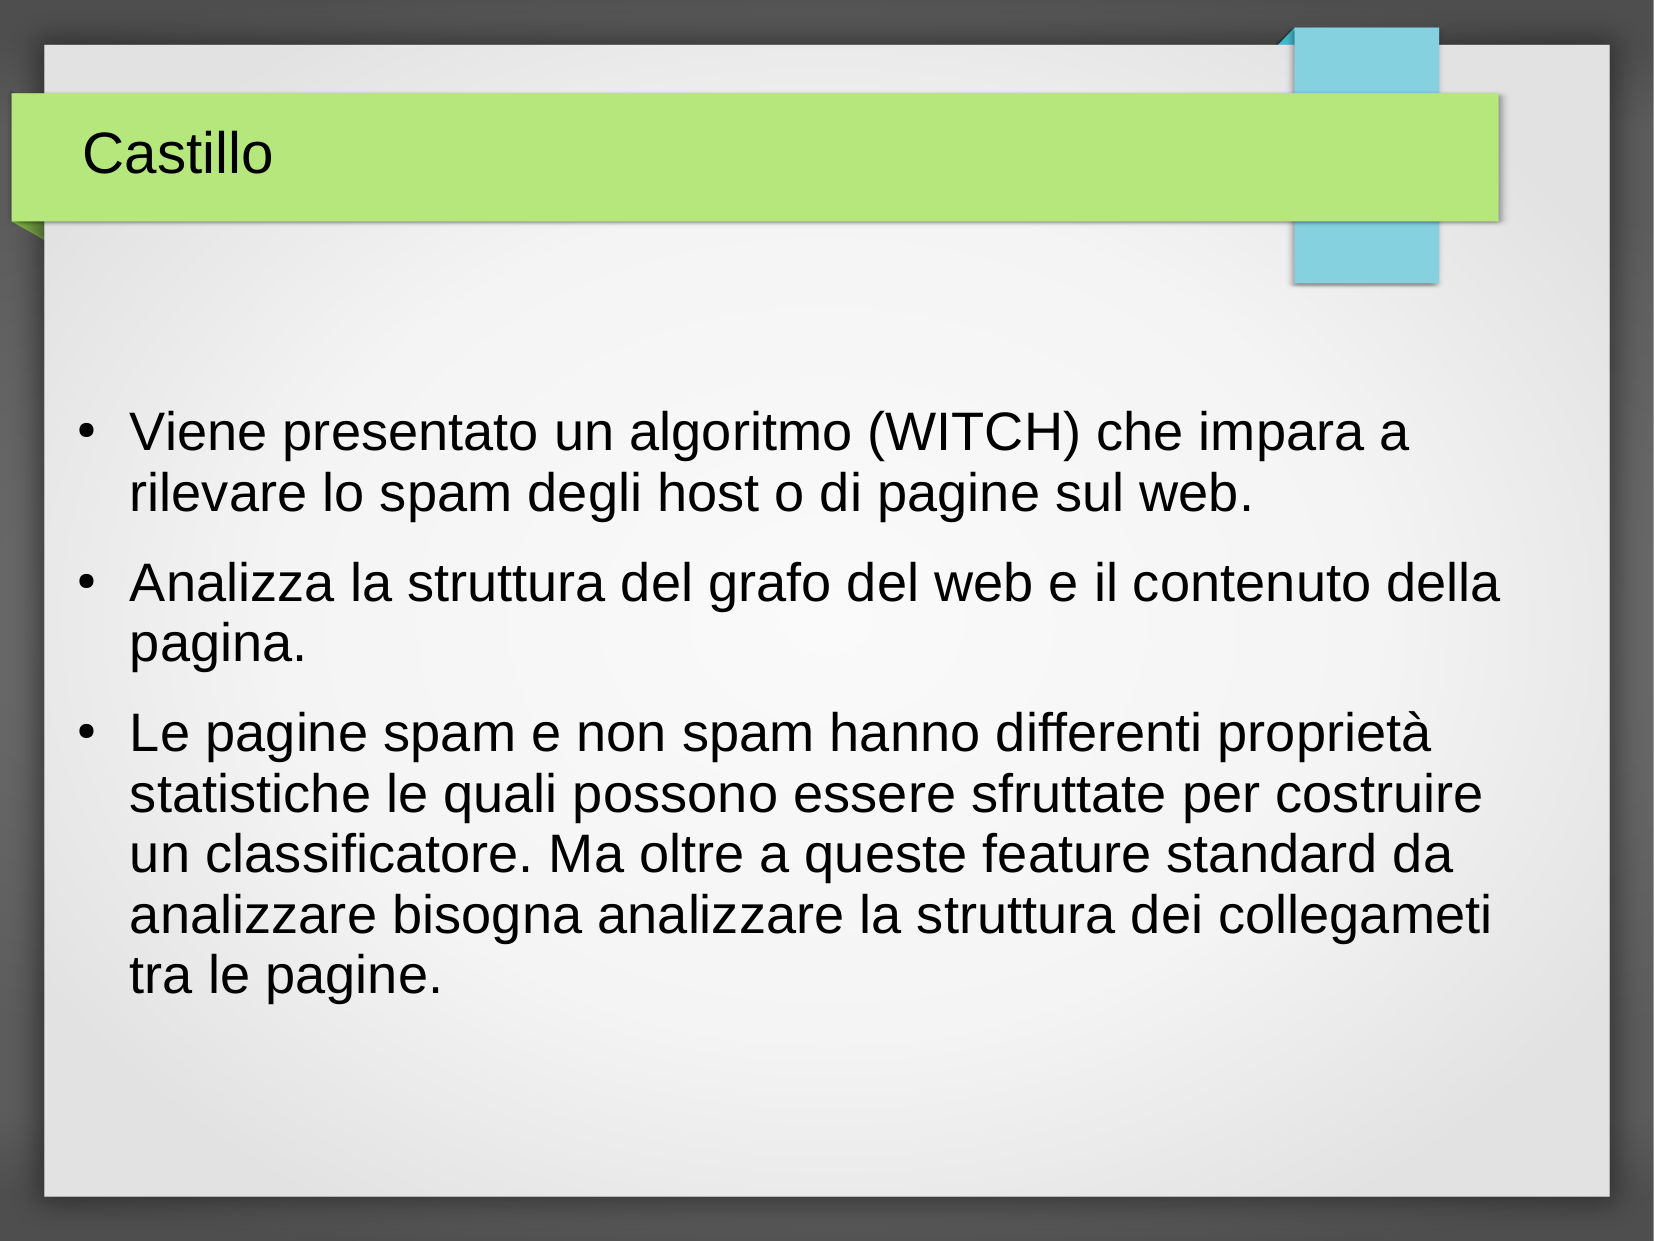

# Castillo
Viene presentato un algoritmo (WITCH) che impara a rilevare lo spam degli host o di pagine sul web.
Analizza la struttura del grafo del web e il contenuto della pagina.
Le pagine spam e non spam hanno differenti proprietà statistiche le quali possono essere sfruttate per costruire un classificatore. Ma oltre a queste feature standard da analizzare bisogna analizzare la struttura dei collegameti tra le pagine.